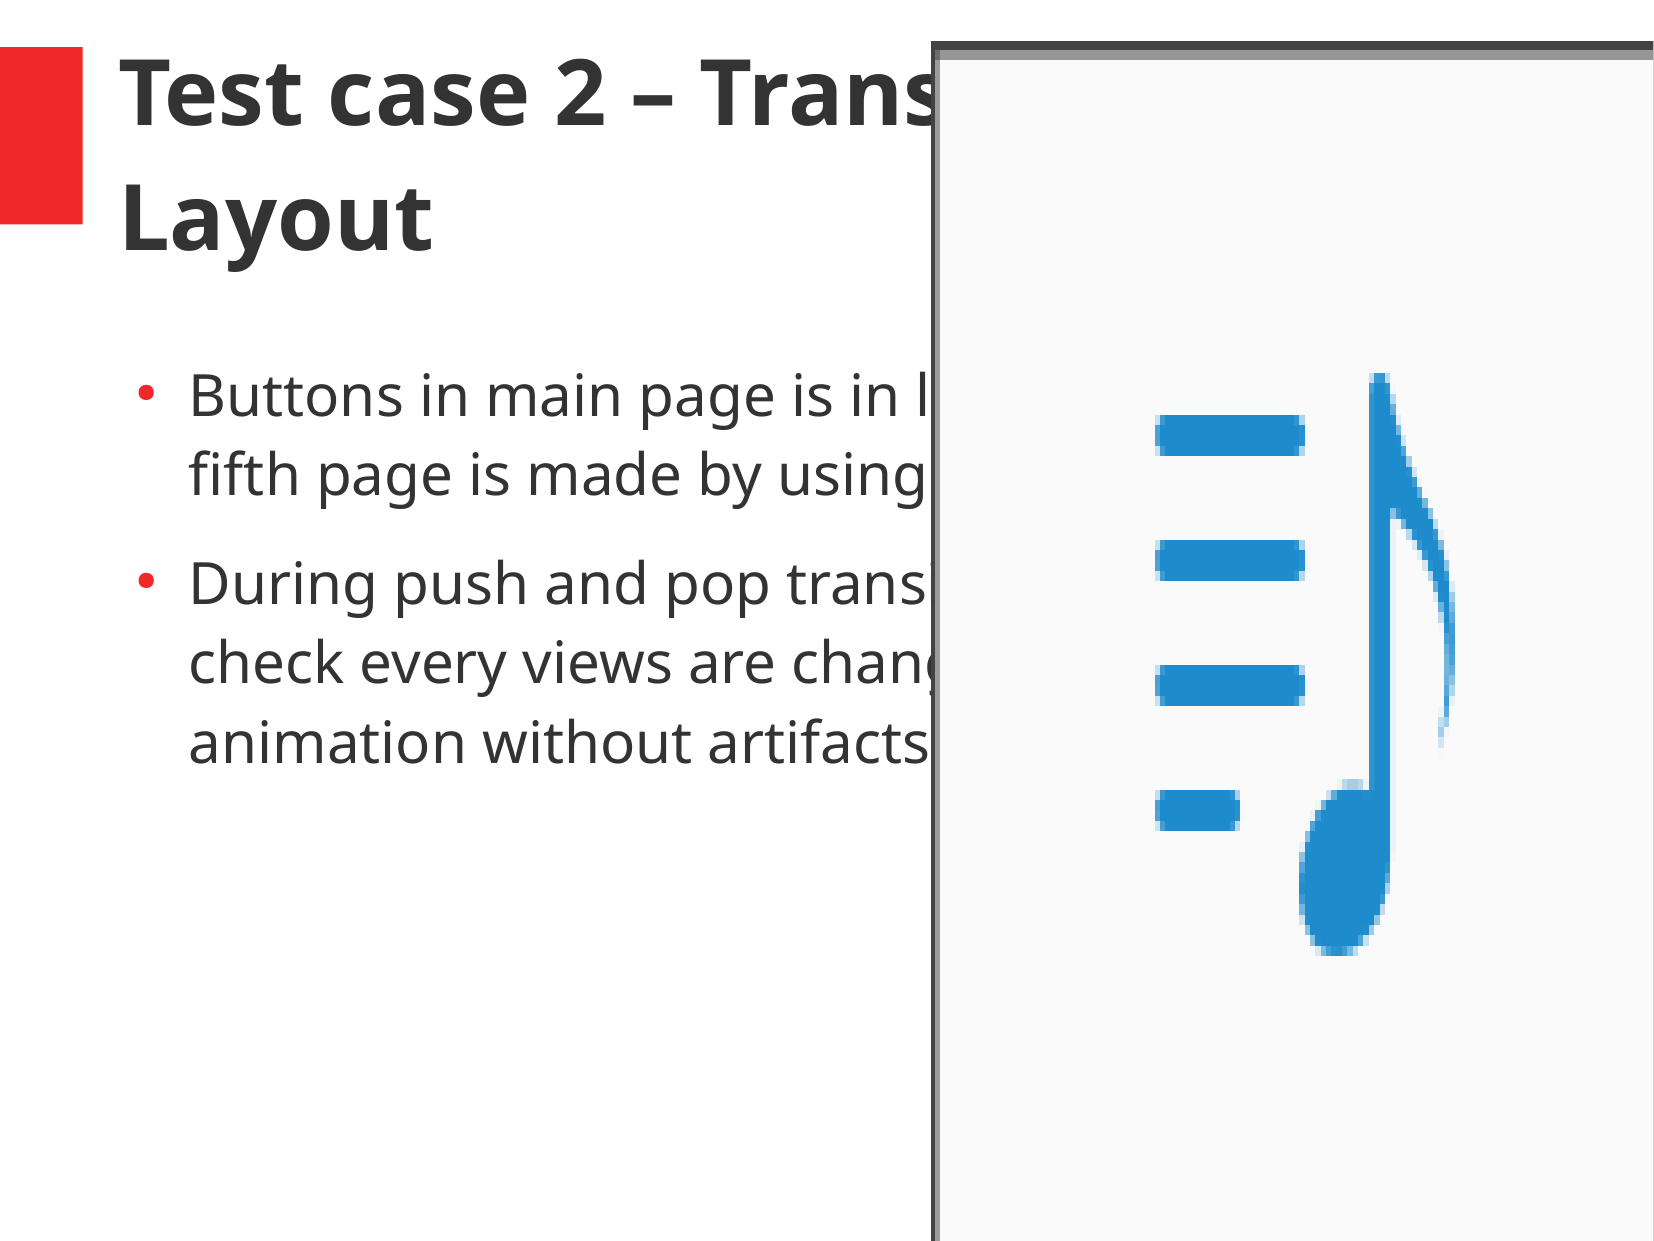

# Test case 2 – Transition in Layout
Buttons in main page is in linear layout and the fifth page is made by using grid layout.
During push and pop transition for every pages, check every views are changed with smooth animation without artifacts like flickering
7